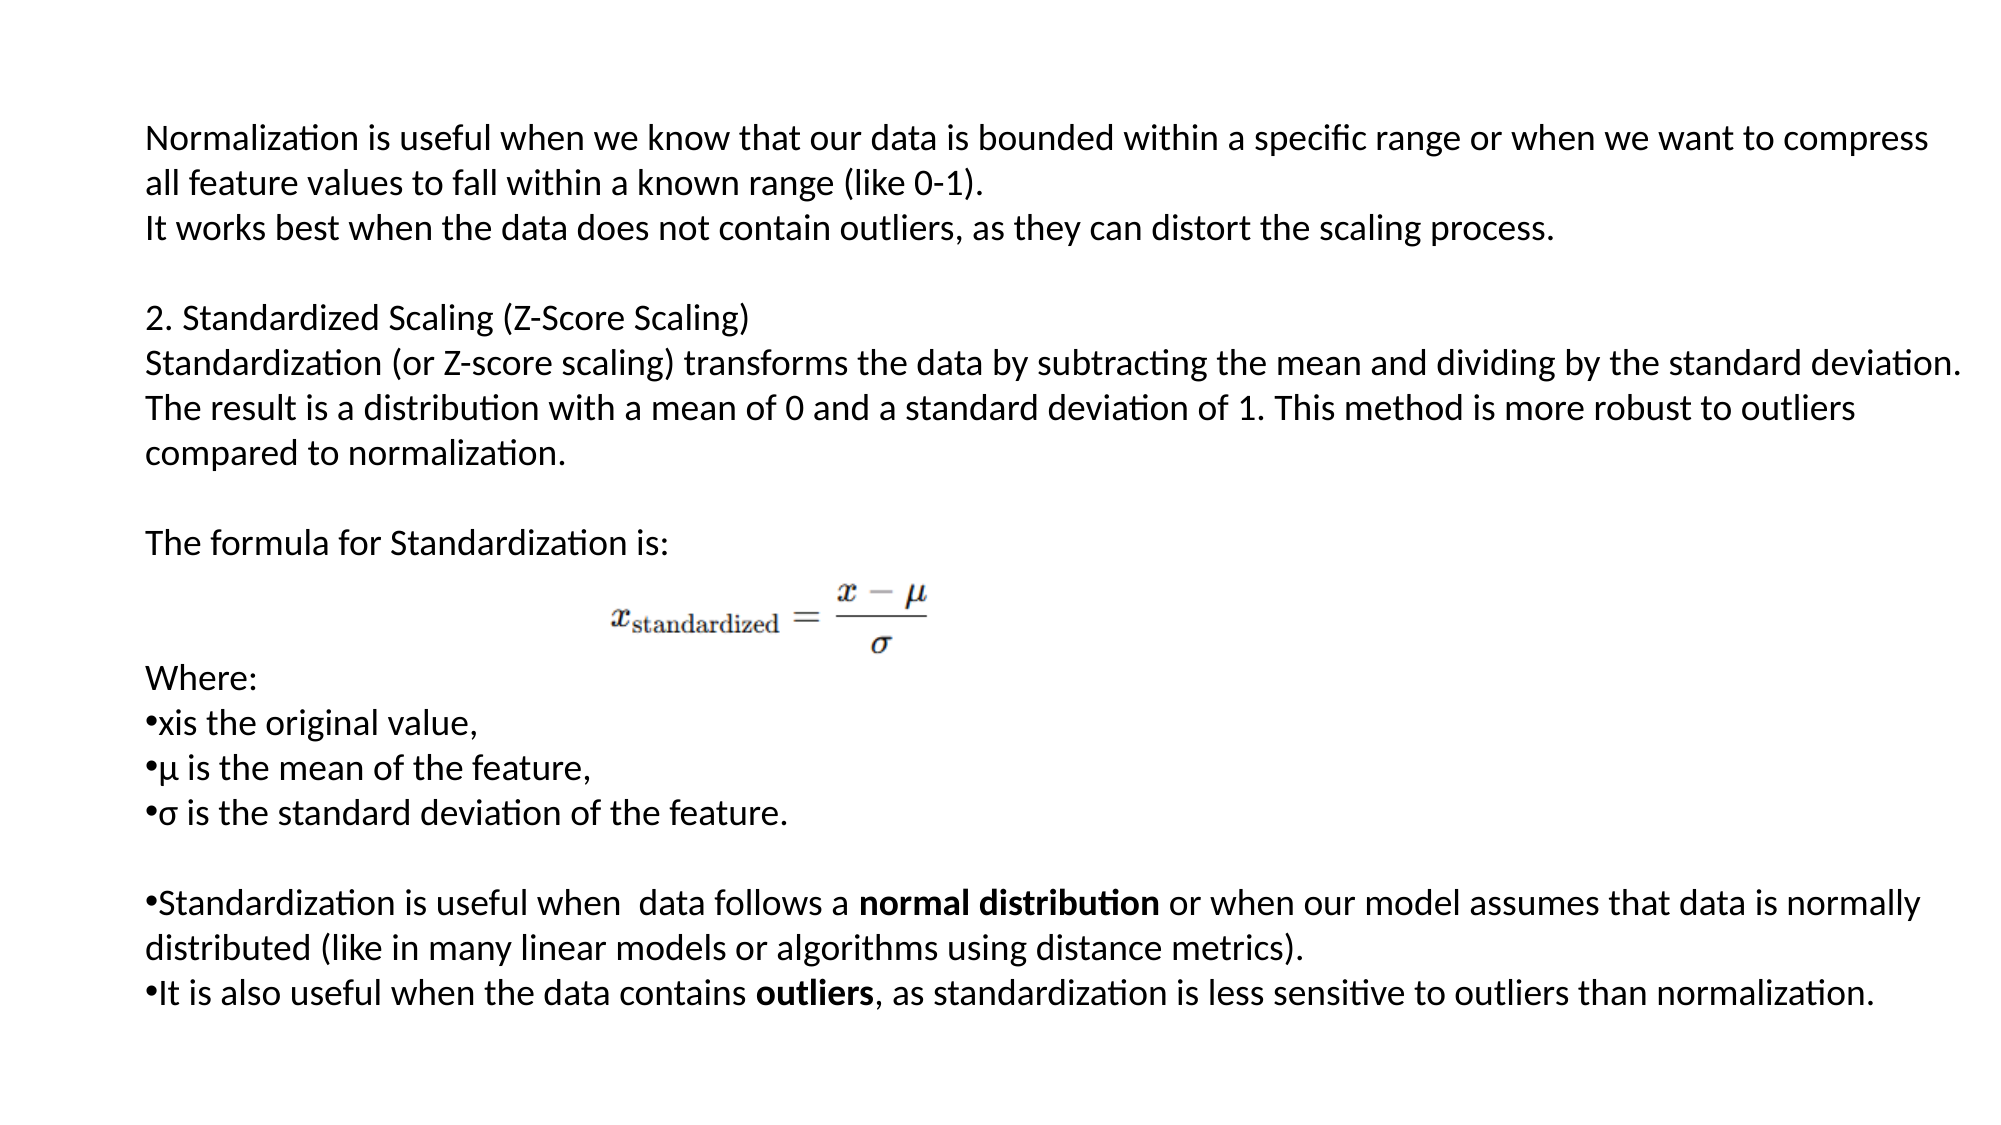

Normalization is useful when we know that our data is bounded within a specific range or when we want to compress all feature values to fall within a known range (like 0-1).
It works best when the data does not contain outliers, as they can distort the scaling process.
2. Standardized Scaling (Z-Score Scaling)
Standardization (or Z-score scaling) transforms the data by subtracting the mean and dividing by the standard deviation. The result is a distribution with a mean of 0 and a standard deviation of 1. This method is more robust to outliers compared to normalization.
The formula for Standardization is:
Where:
xis the original value,
μ is the mean of the feature,
σ is the standard deviation of the feature.
Standardization is useful when data follows a normal distribution or when our model assumes that data is normally distributed (like in many linear models or algorithms using distance metrics).
It is also useful when the data contains outliers, as standardization is less sensitive to outliers than normalization.